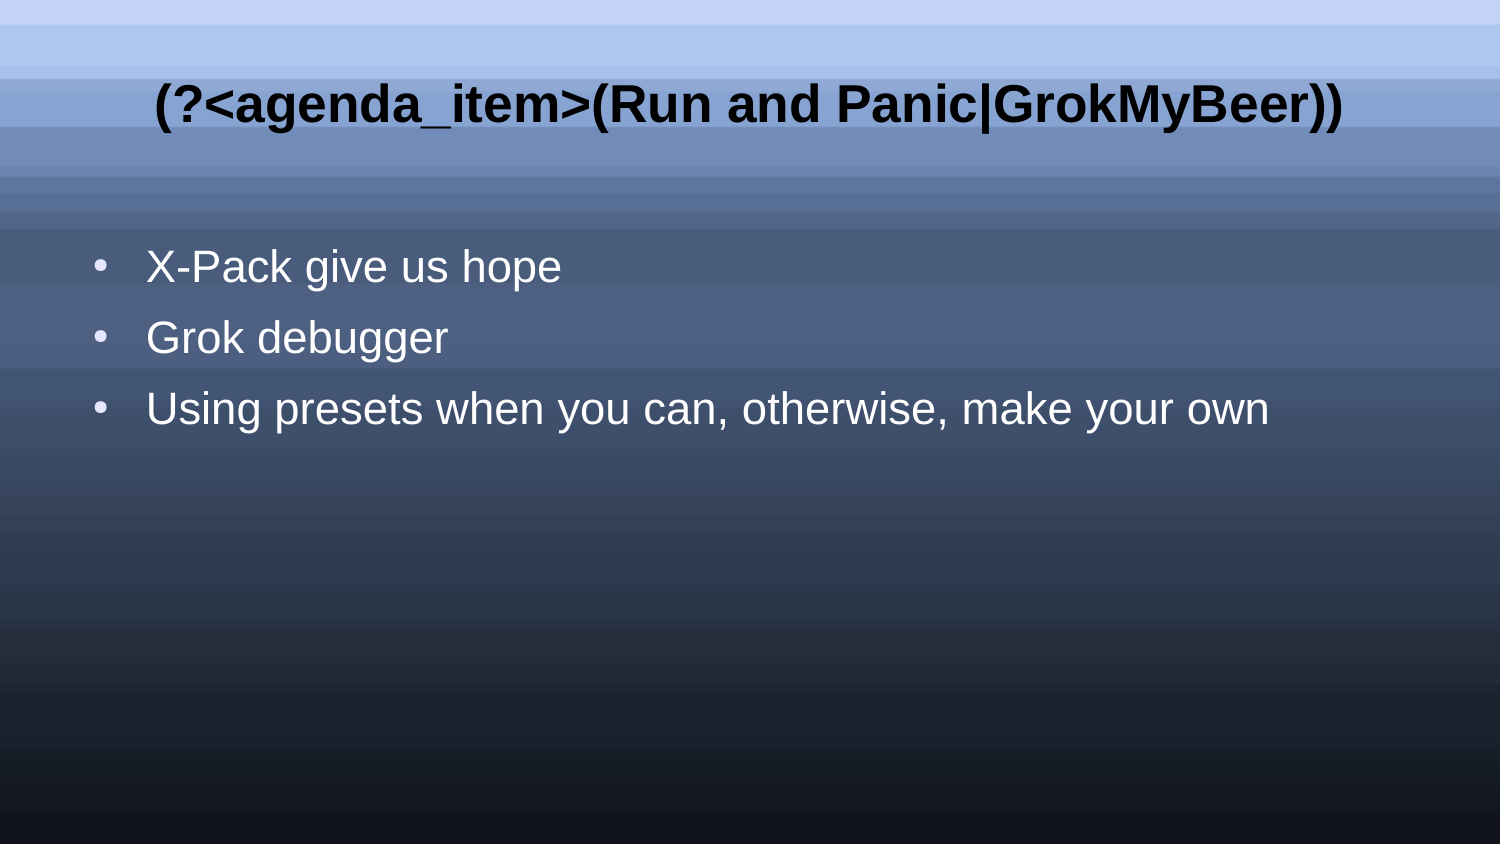

# (?<agenda_item>(Run and Panic|GrokMyBeer))
X-Pack give us hope
Grok debugger
Using presets when you can, otherwise, make your own